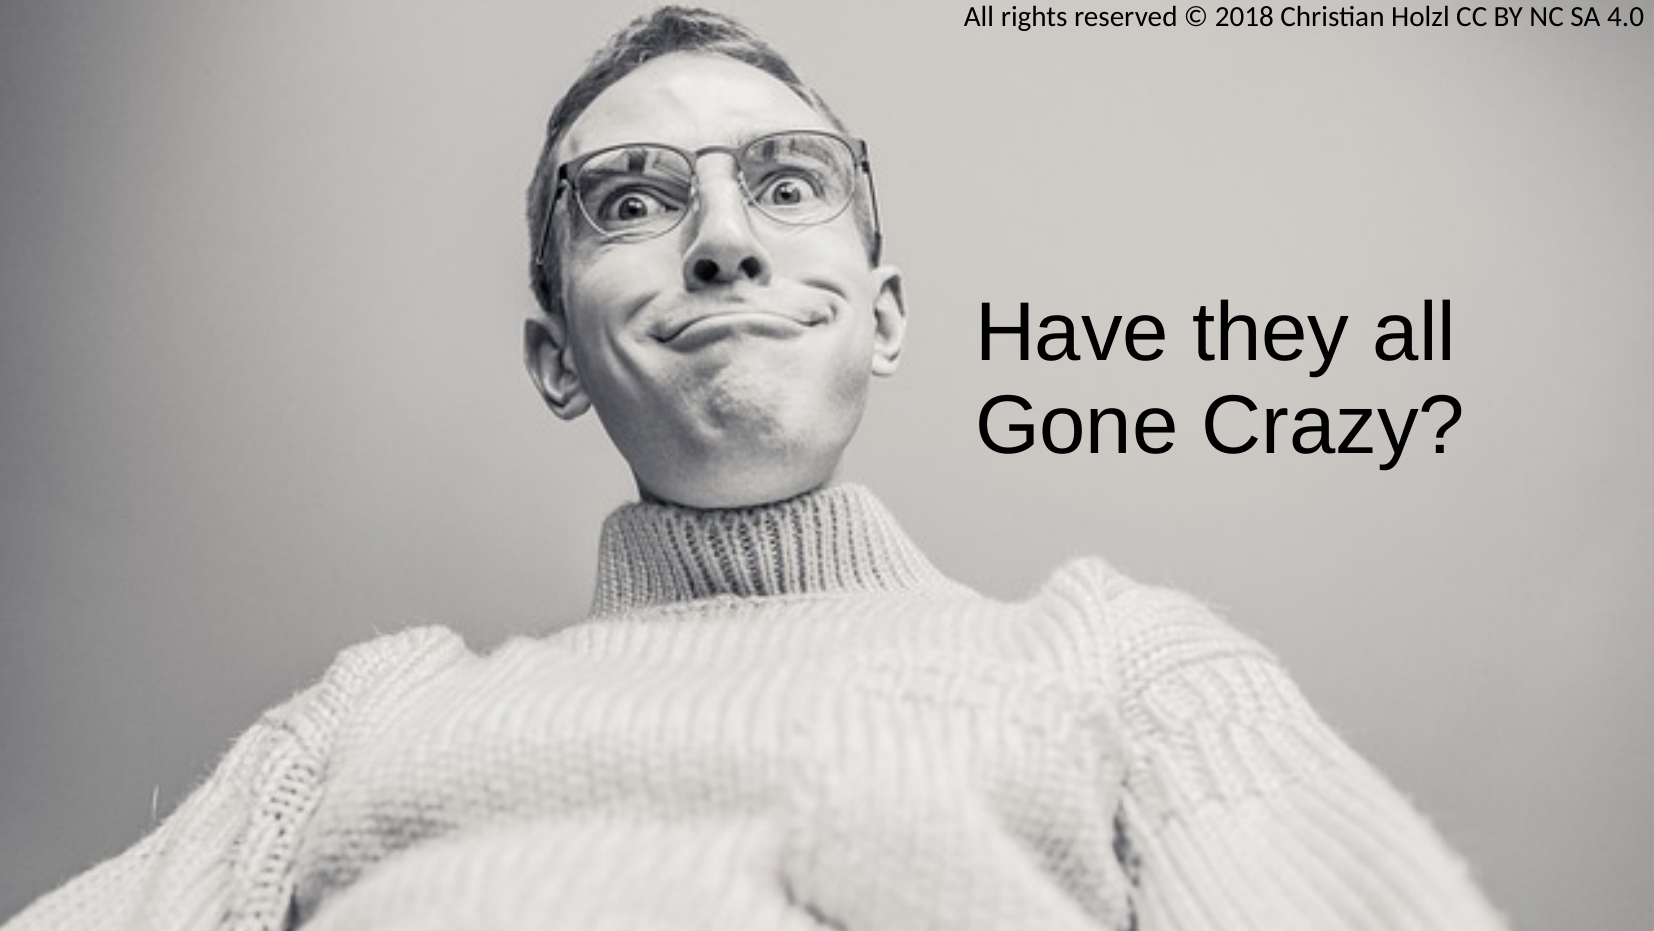

All rights reserved © 2018 Christian Holzl CC BY NC SA 4.0
# Have they all Gone Crazy?